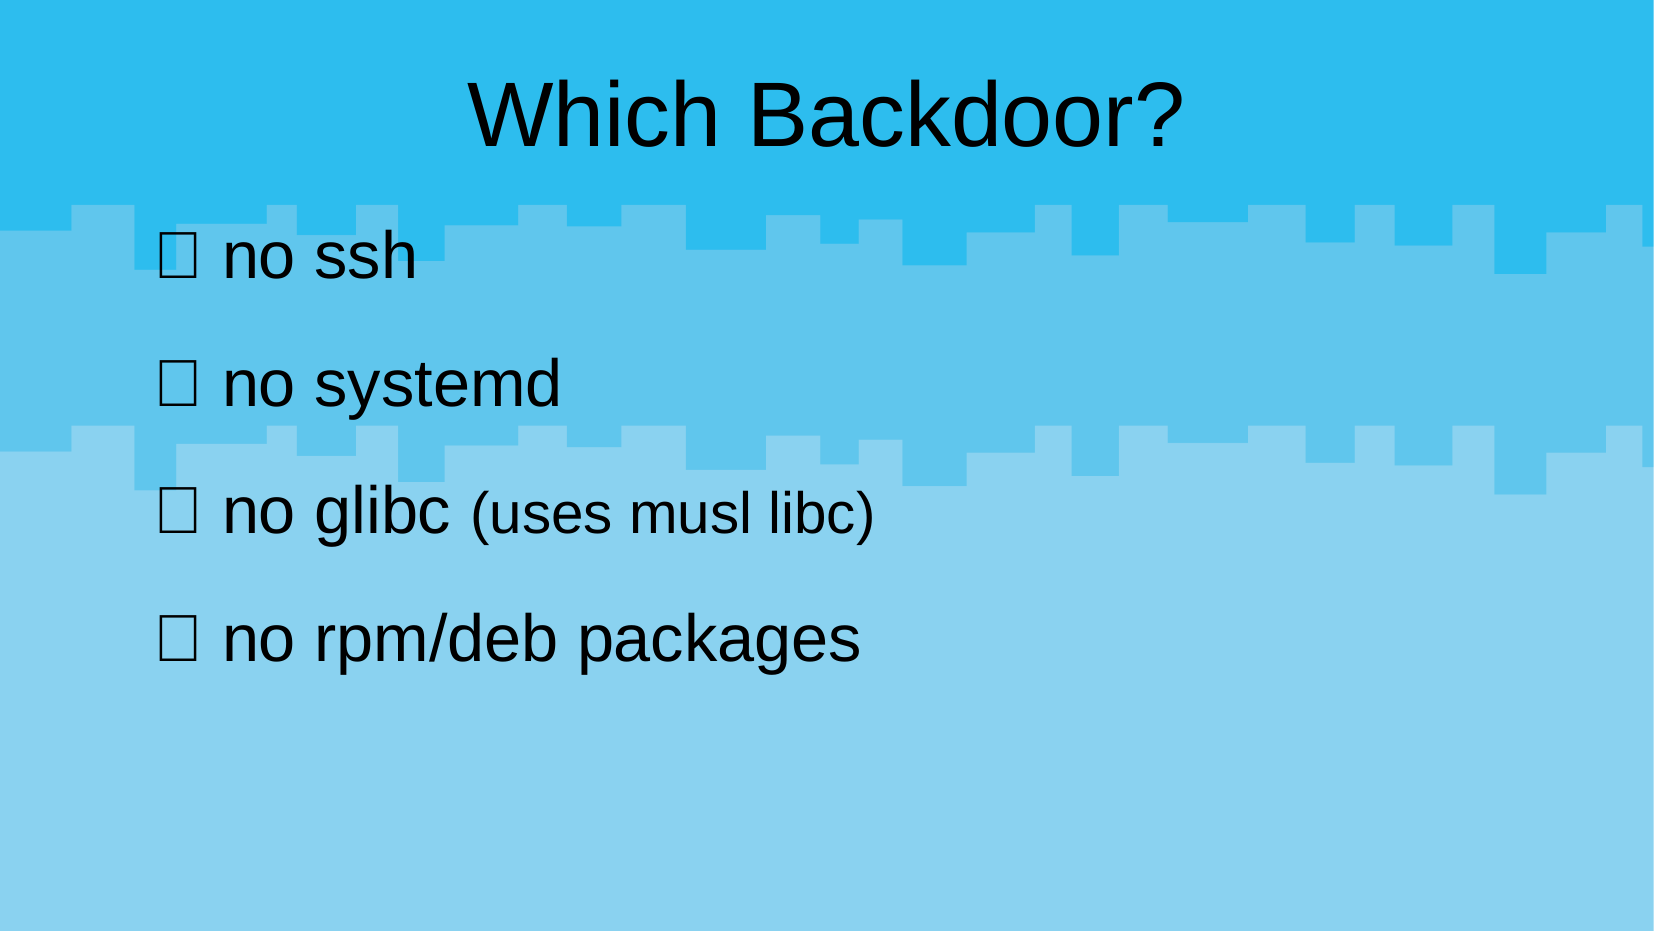

# Which Backdoor?
❌ no ssh
❌ no systemd
❌ no glibc (uses musl libc)
❌ no rpm/deb packages